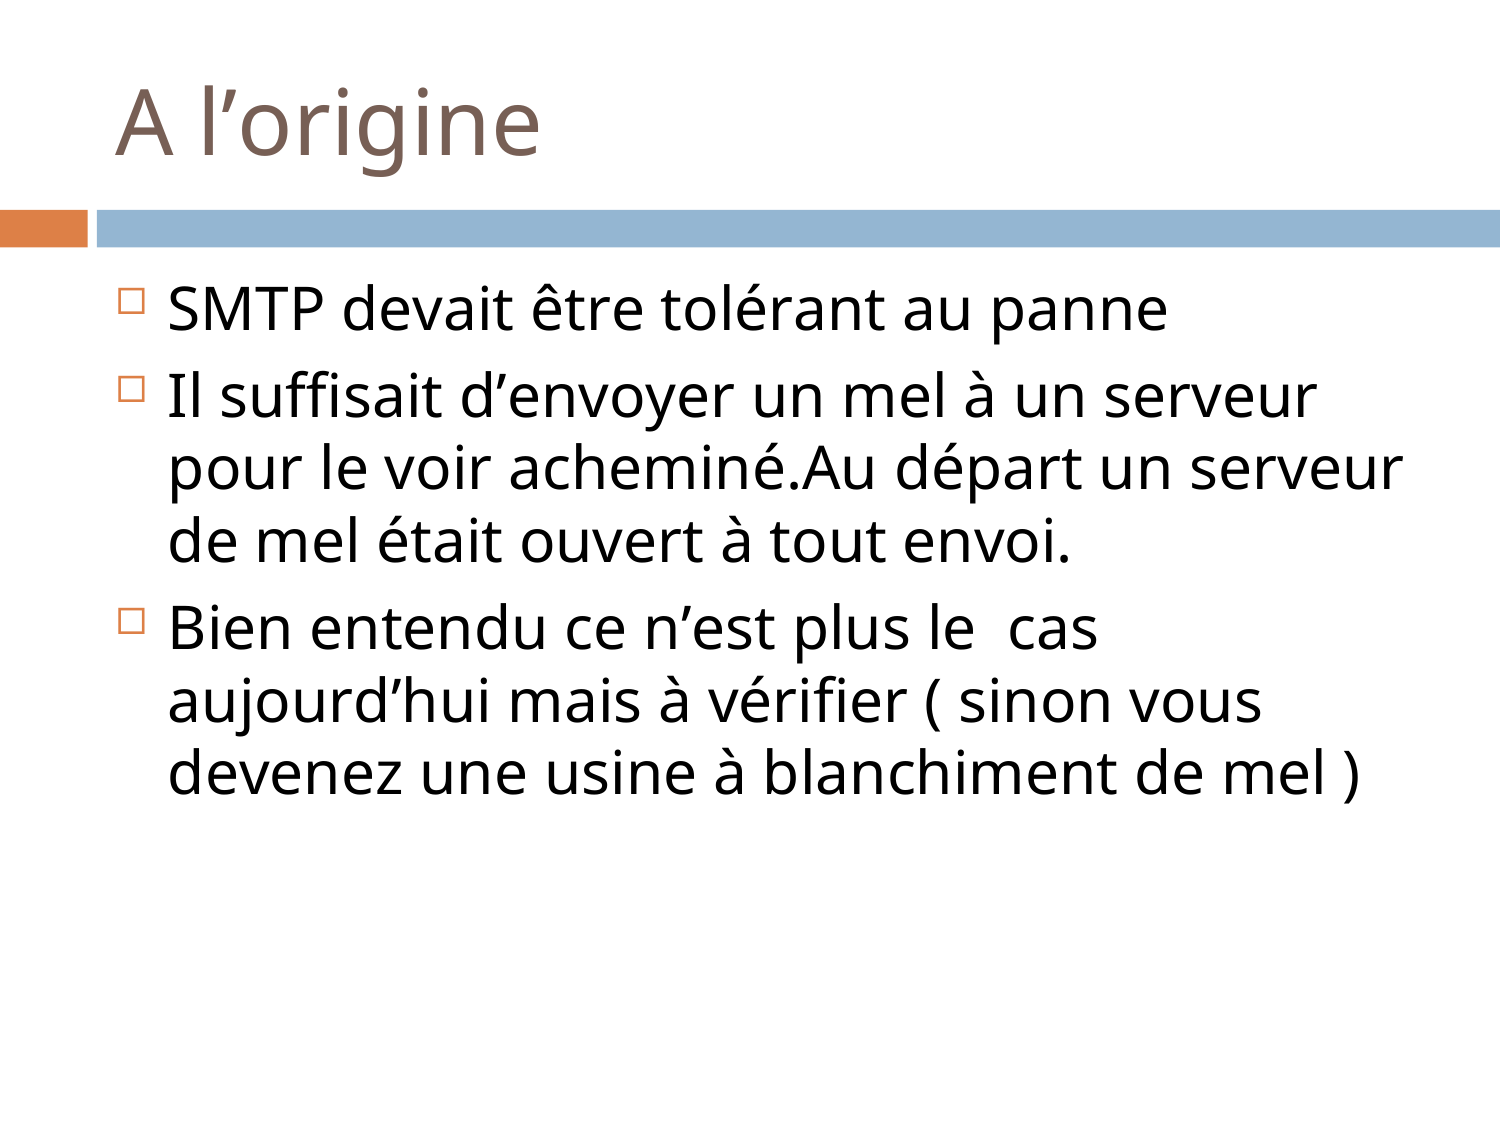

# A l’origine
SMTP devait être tolérant au panne
Il suffisait d’envoyer un mel à un serveur pour le voir acheminé.Au départ un serveur de mel était ouvert à tout envoi.
Bien entendu ce n’est plus le cas aujourd’hui mais à vérifier ( sinon vous devenez une usine à blanchiment de mel )